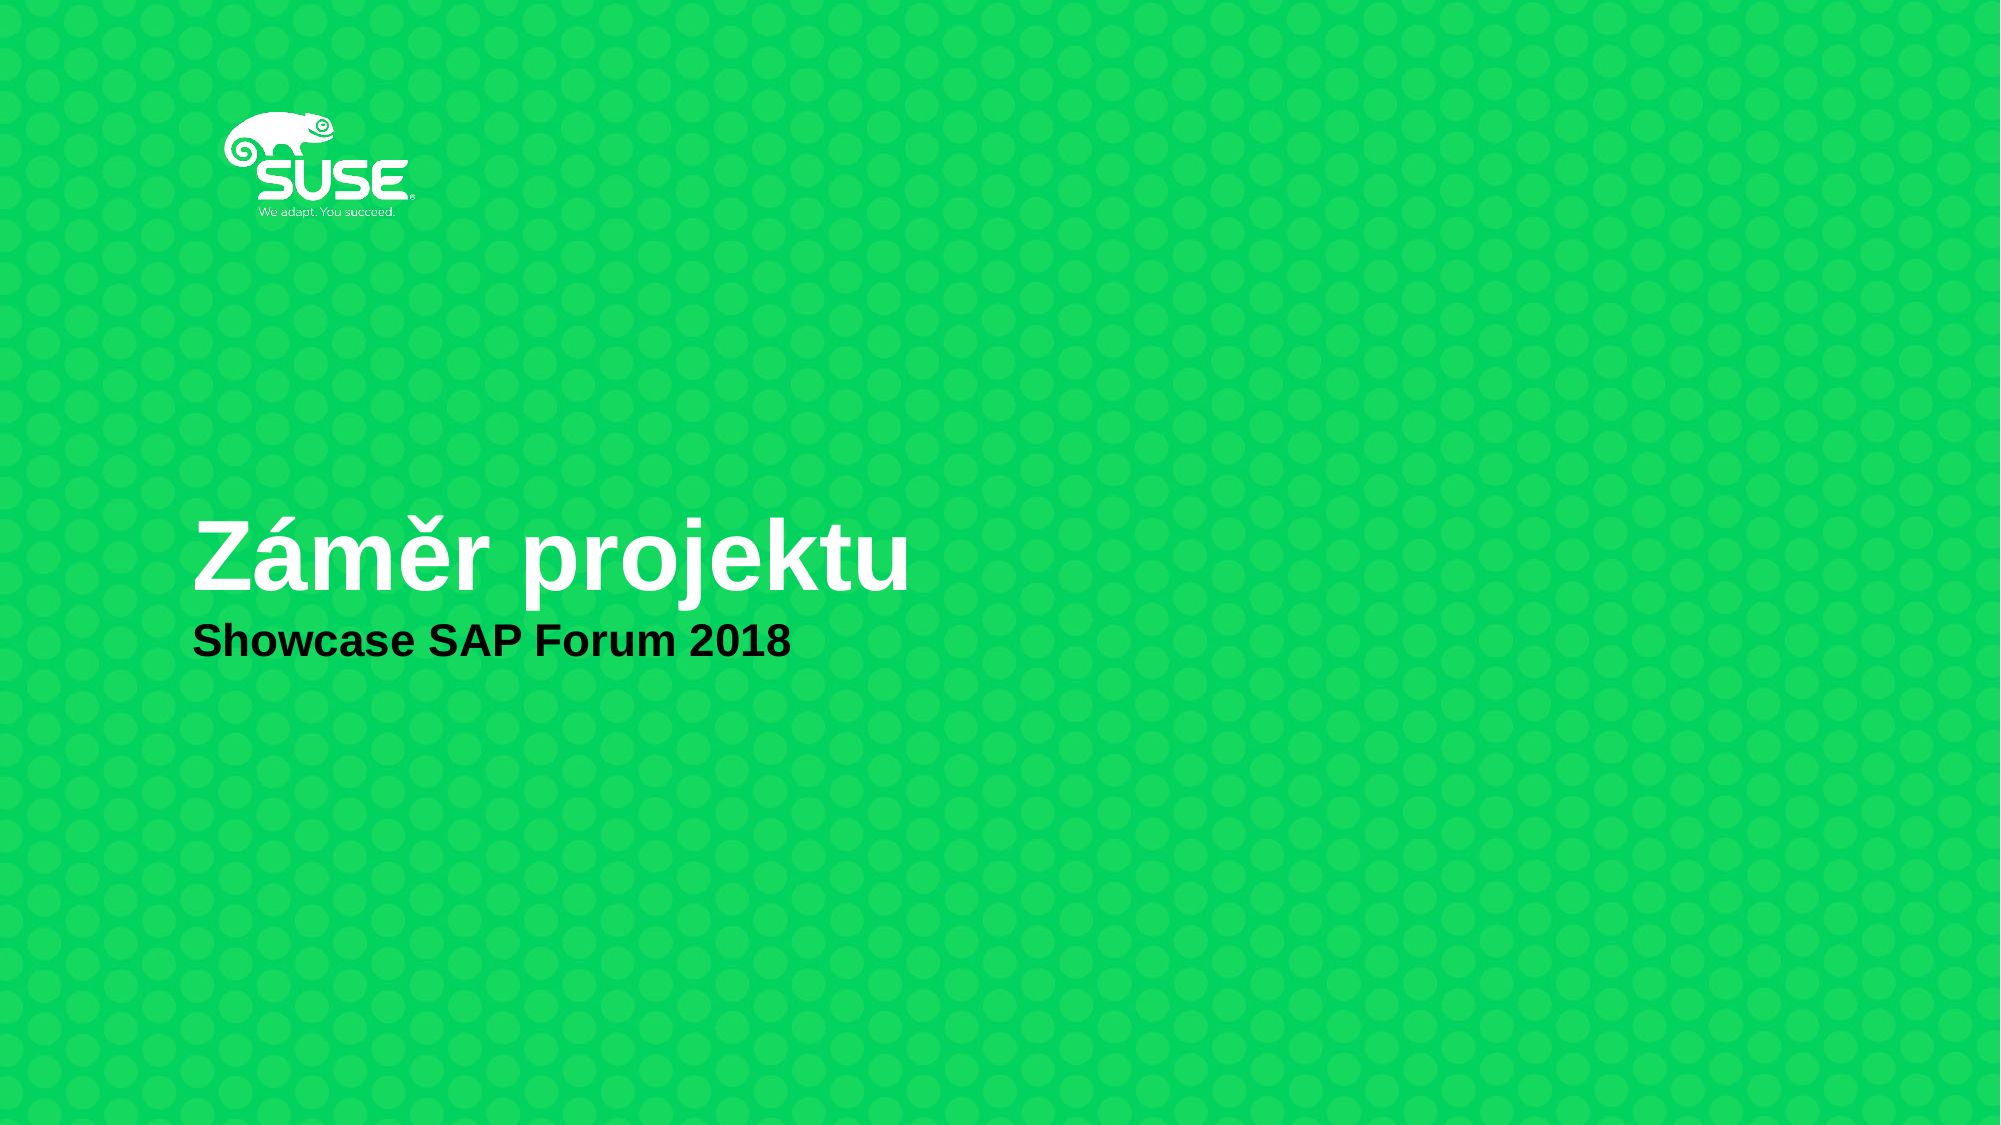

# Záměr projektu Showcase SAP Forum 2018